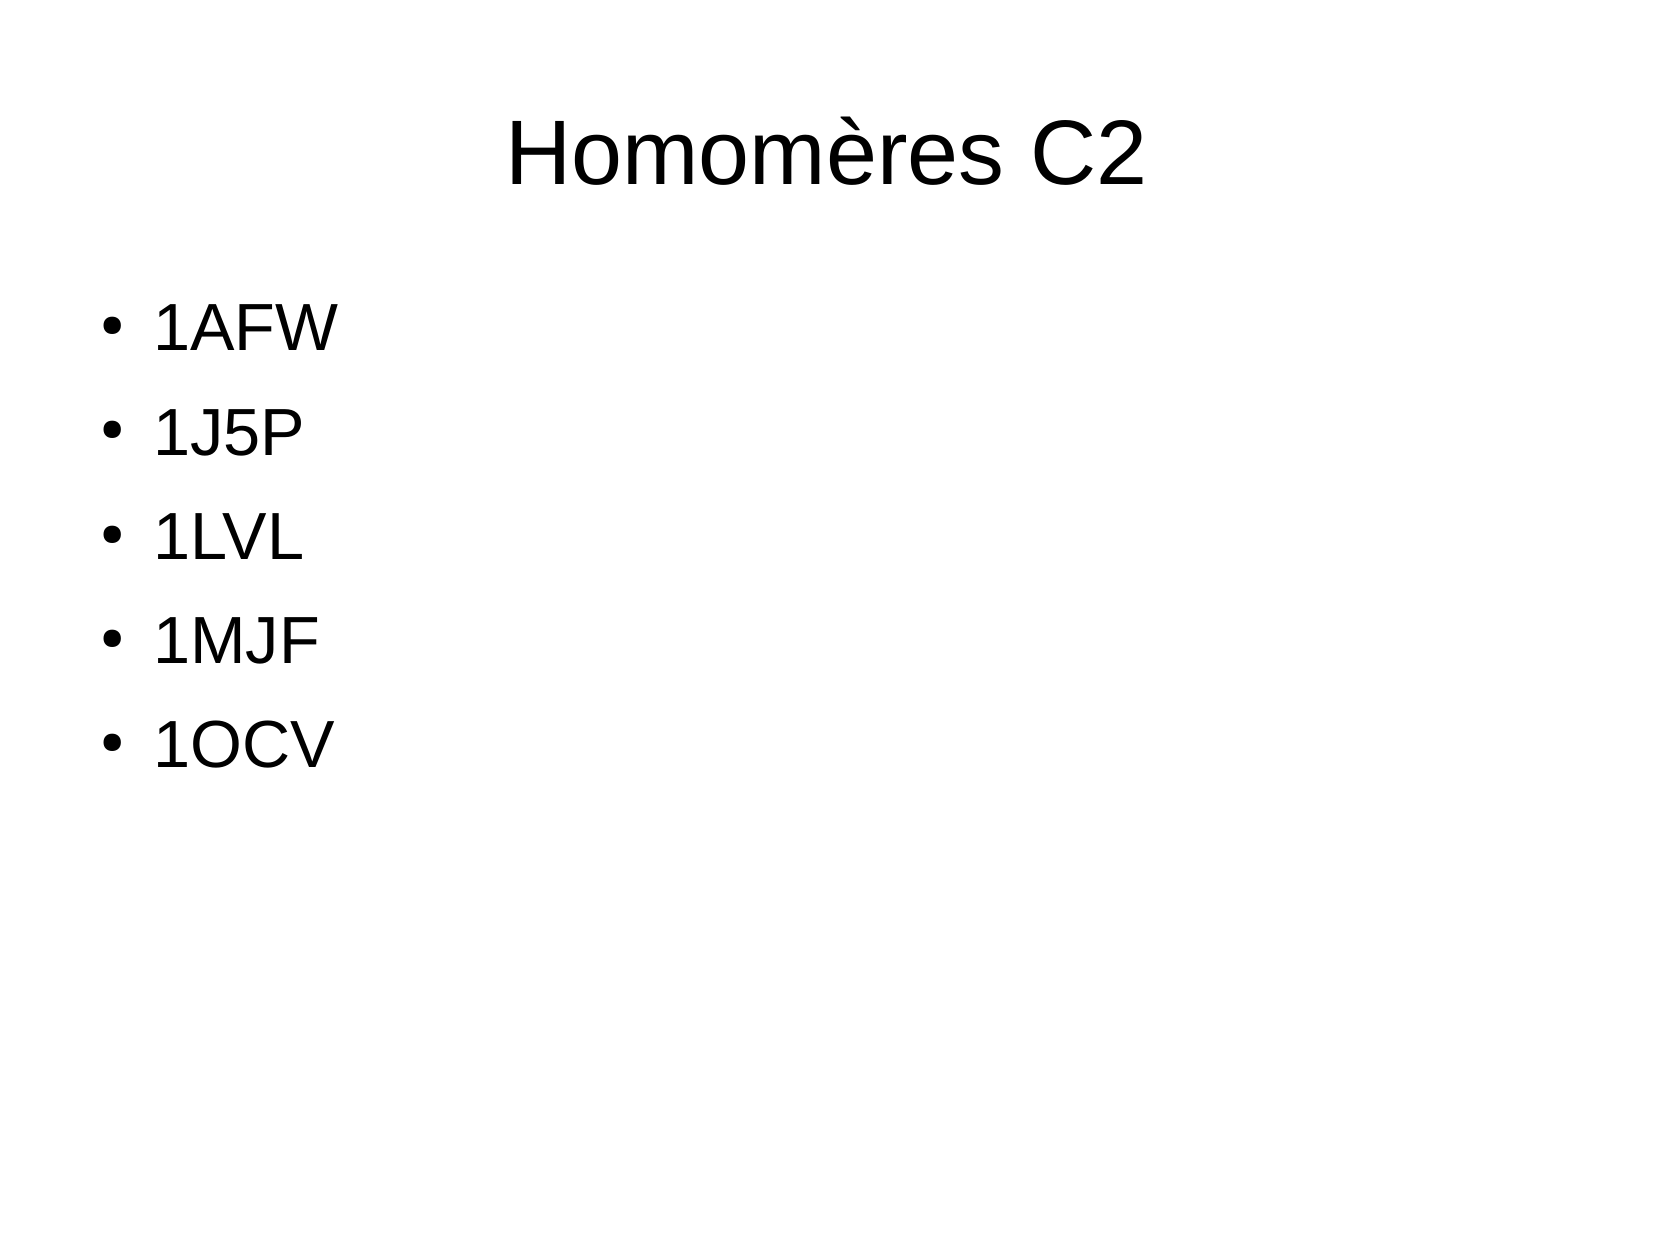

# Homomères C2
1AFW
1J5P
1LVL
1MJF
1OCV